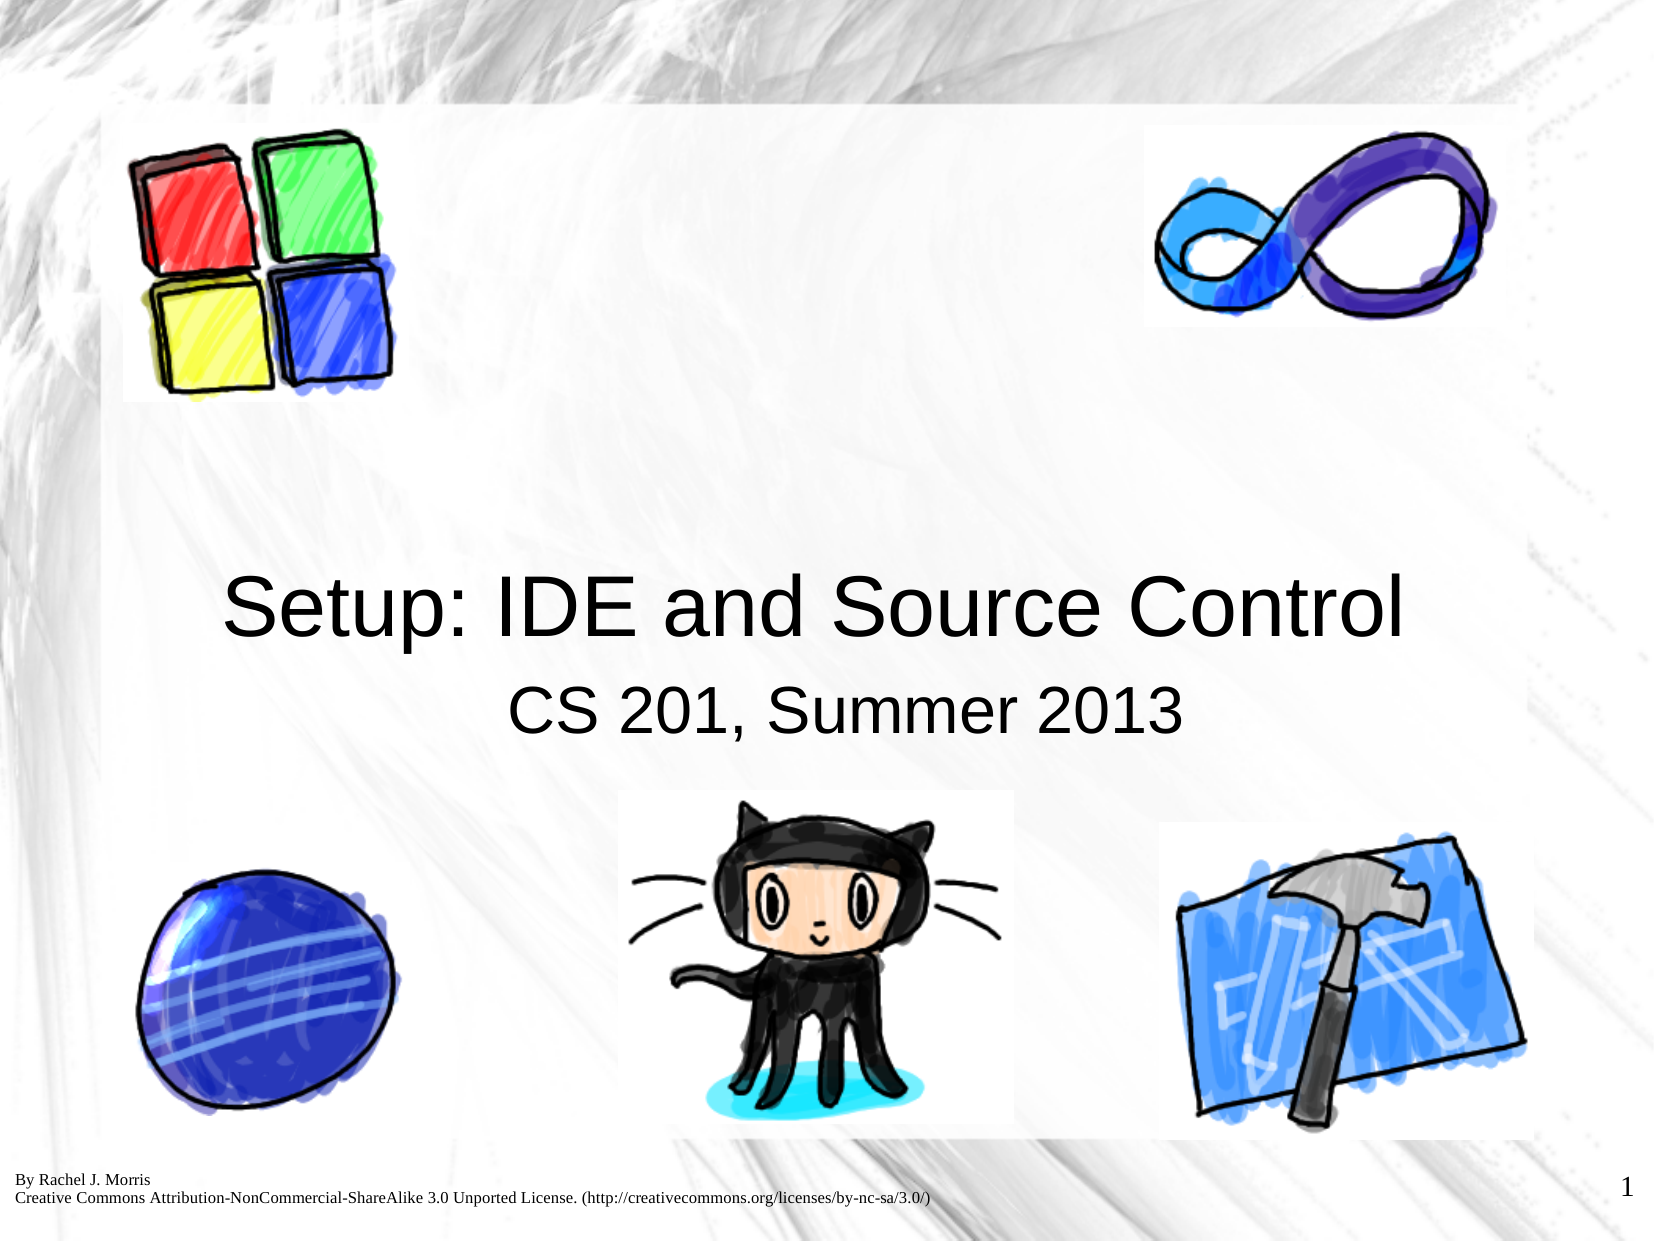

# Setup: IDE and Source Control
CS 201, Summer 2013
1